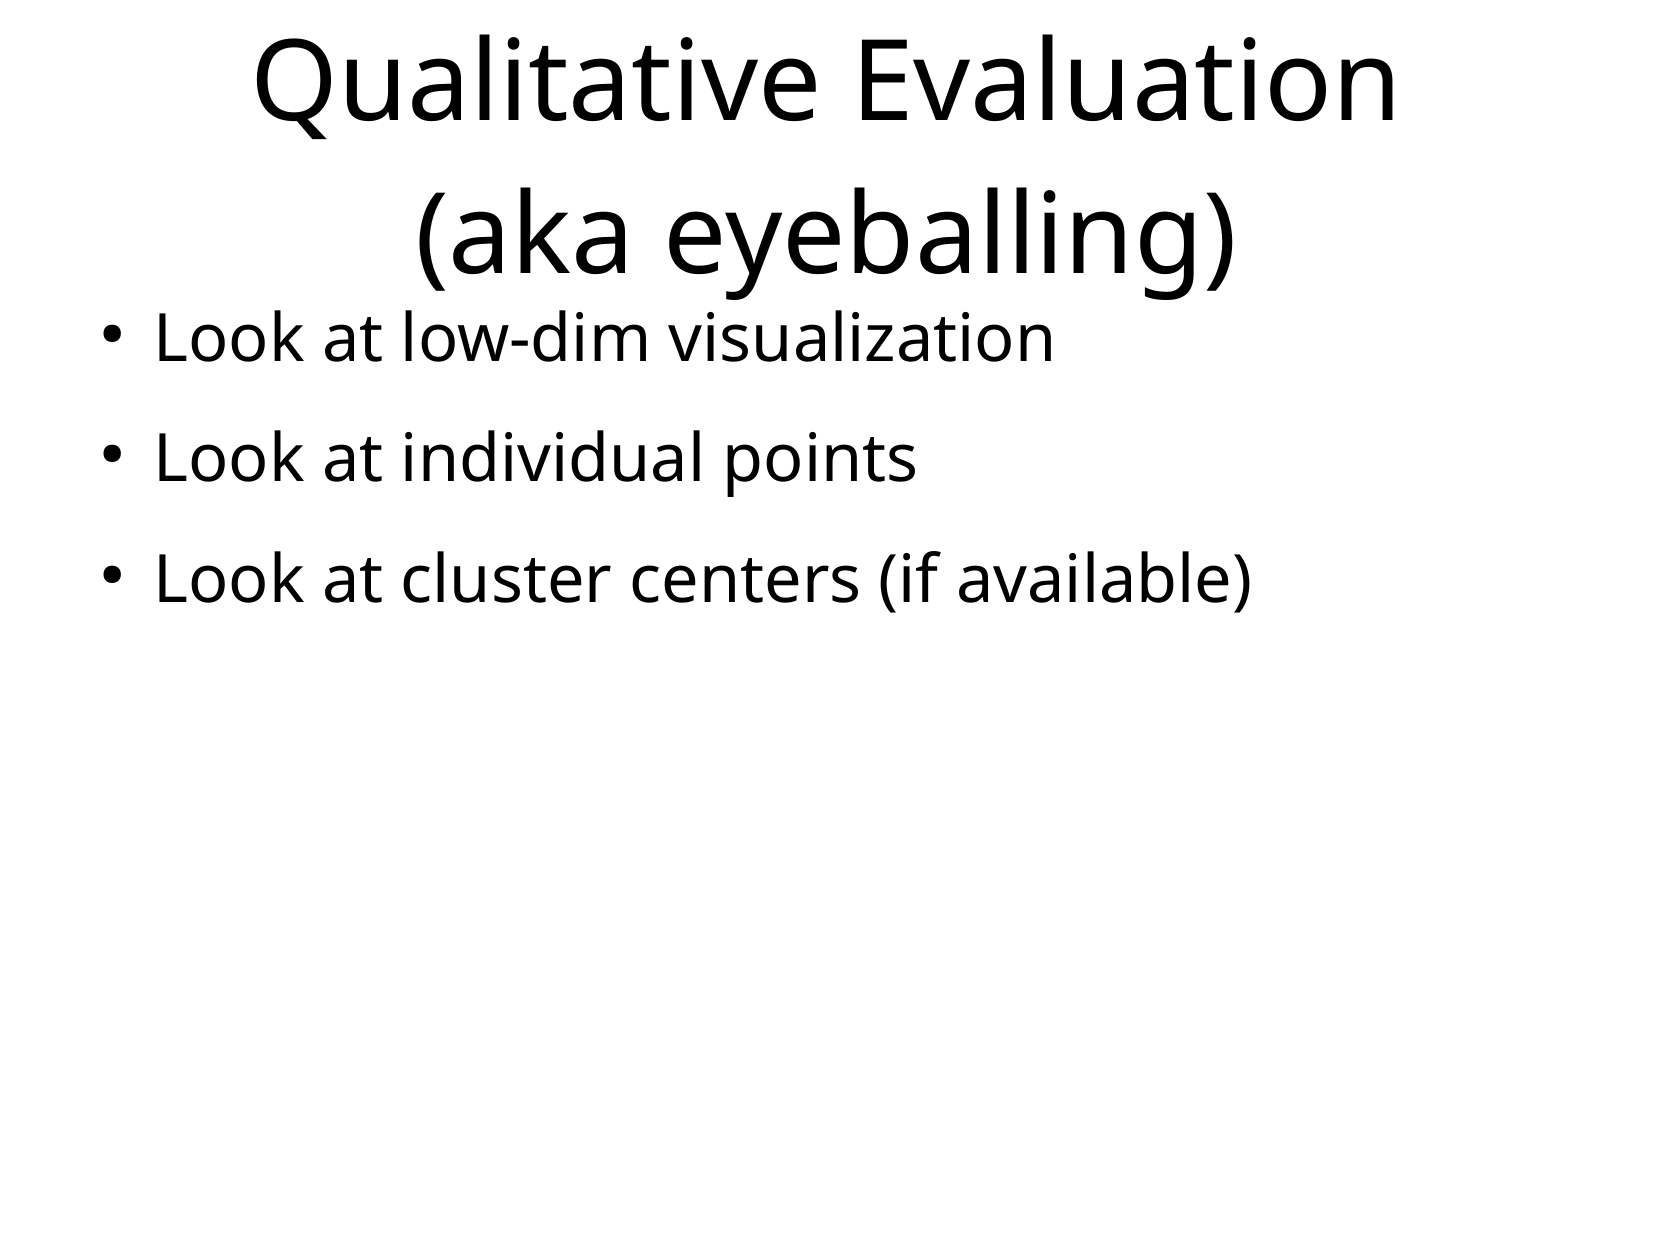

# Qualitative Evaluation (aka eyeballing)
Look at low-dim visualization
Look at individual points
Look at cluster centers (if available)